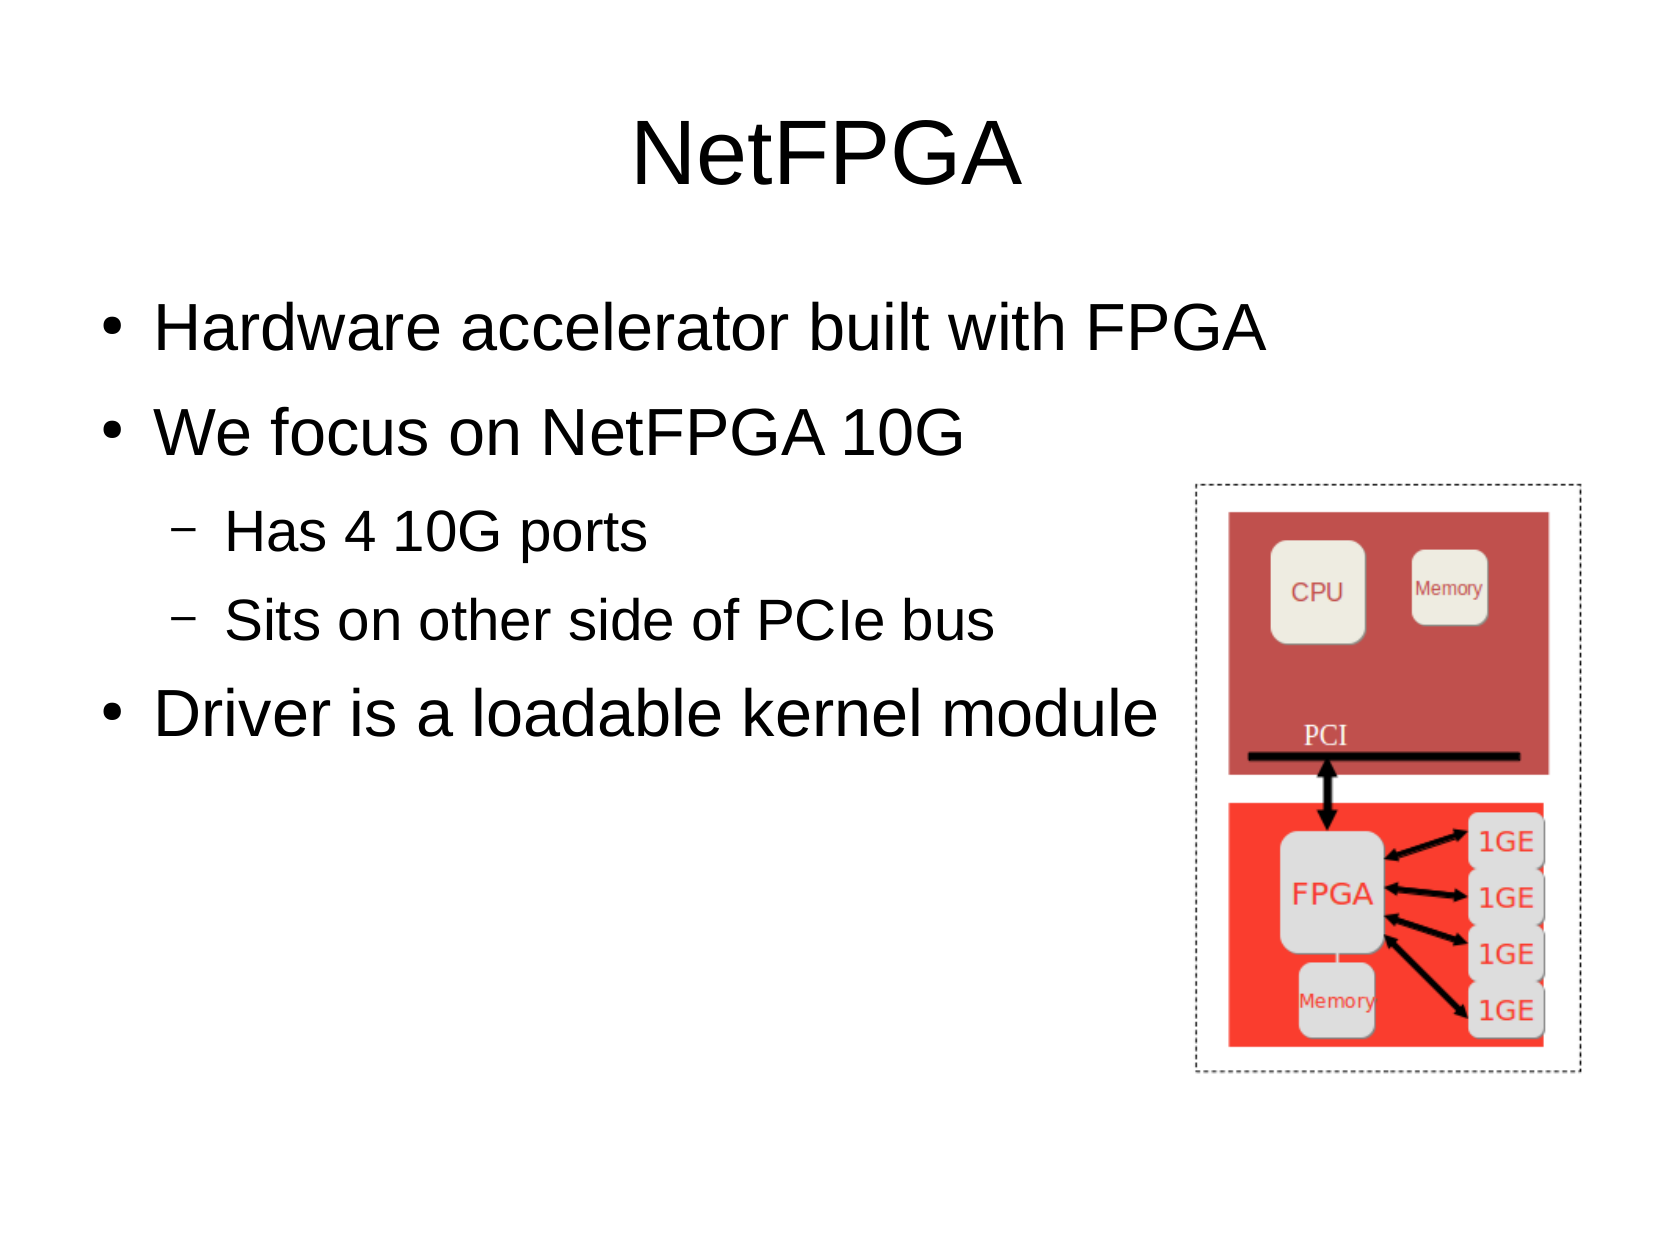

# NetFPGA
Hardware accelerator built with FPGA
We focus on NetFPGA 10G
Has 4 10G ports
Sits on other side of PCIe bus
Driver is a loadable kernel module